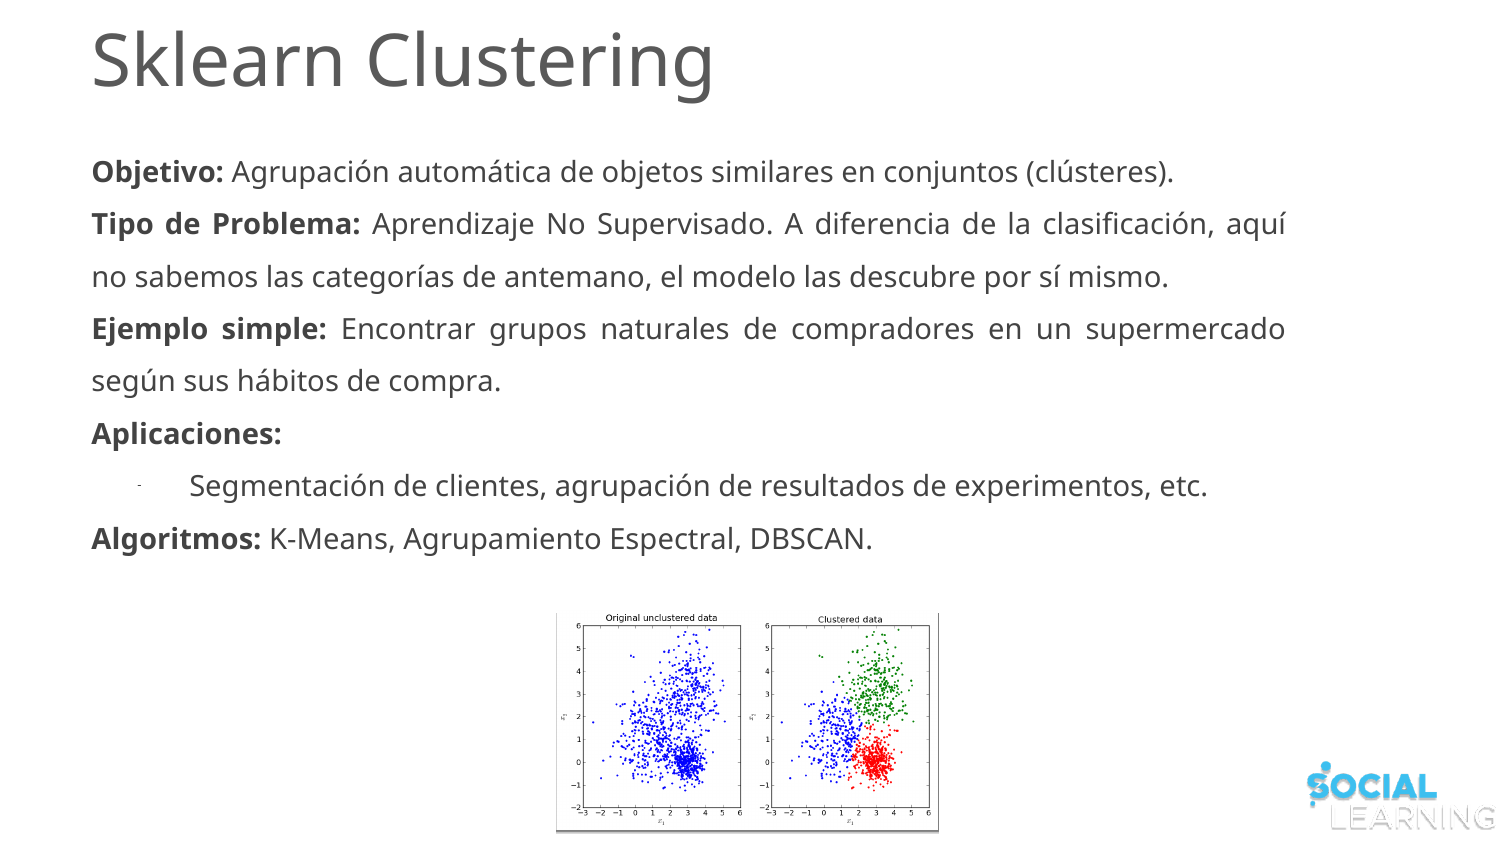

Sklearn Clustering
Objetivo: Agrupación automática de objetos similares en conjuntos (clústeres).
Tipo de Problema: Aprendizaje No Supervisado. A diferencia de la clasificación, aquí no sabemos las categorías de antemano, el modelo las descubre por sí mismo.
Ejemplo simple: Encontrar grupos naturales de compradores en un supermercado según sus hábitos de compra.
Aplicaciones:
Segmentación de clientes, agrupación de resultados de experimentos, etc.
Algoritmos: K-Means, Agrupamiento Espectral, DBSCAN.